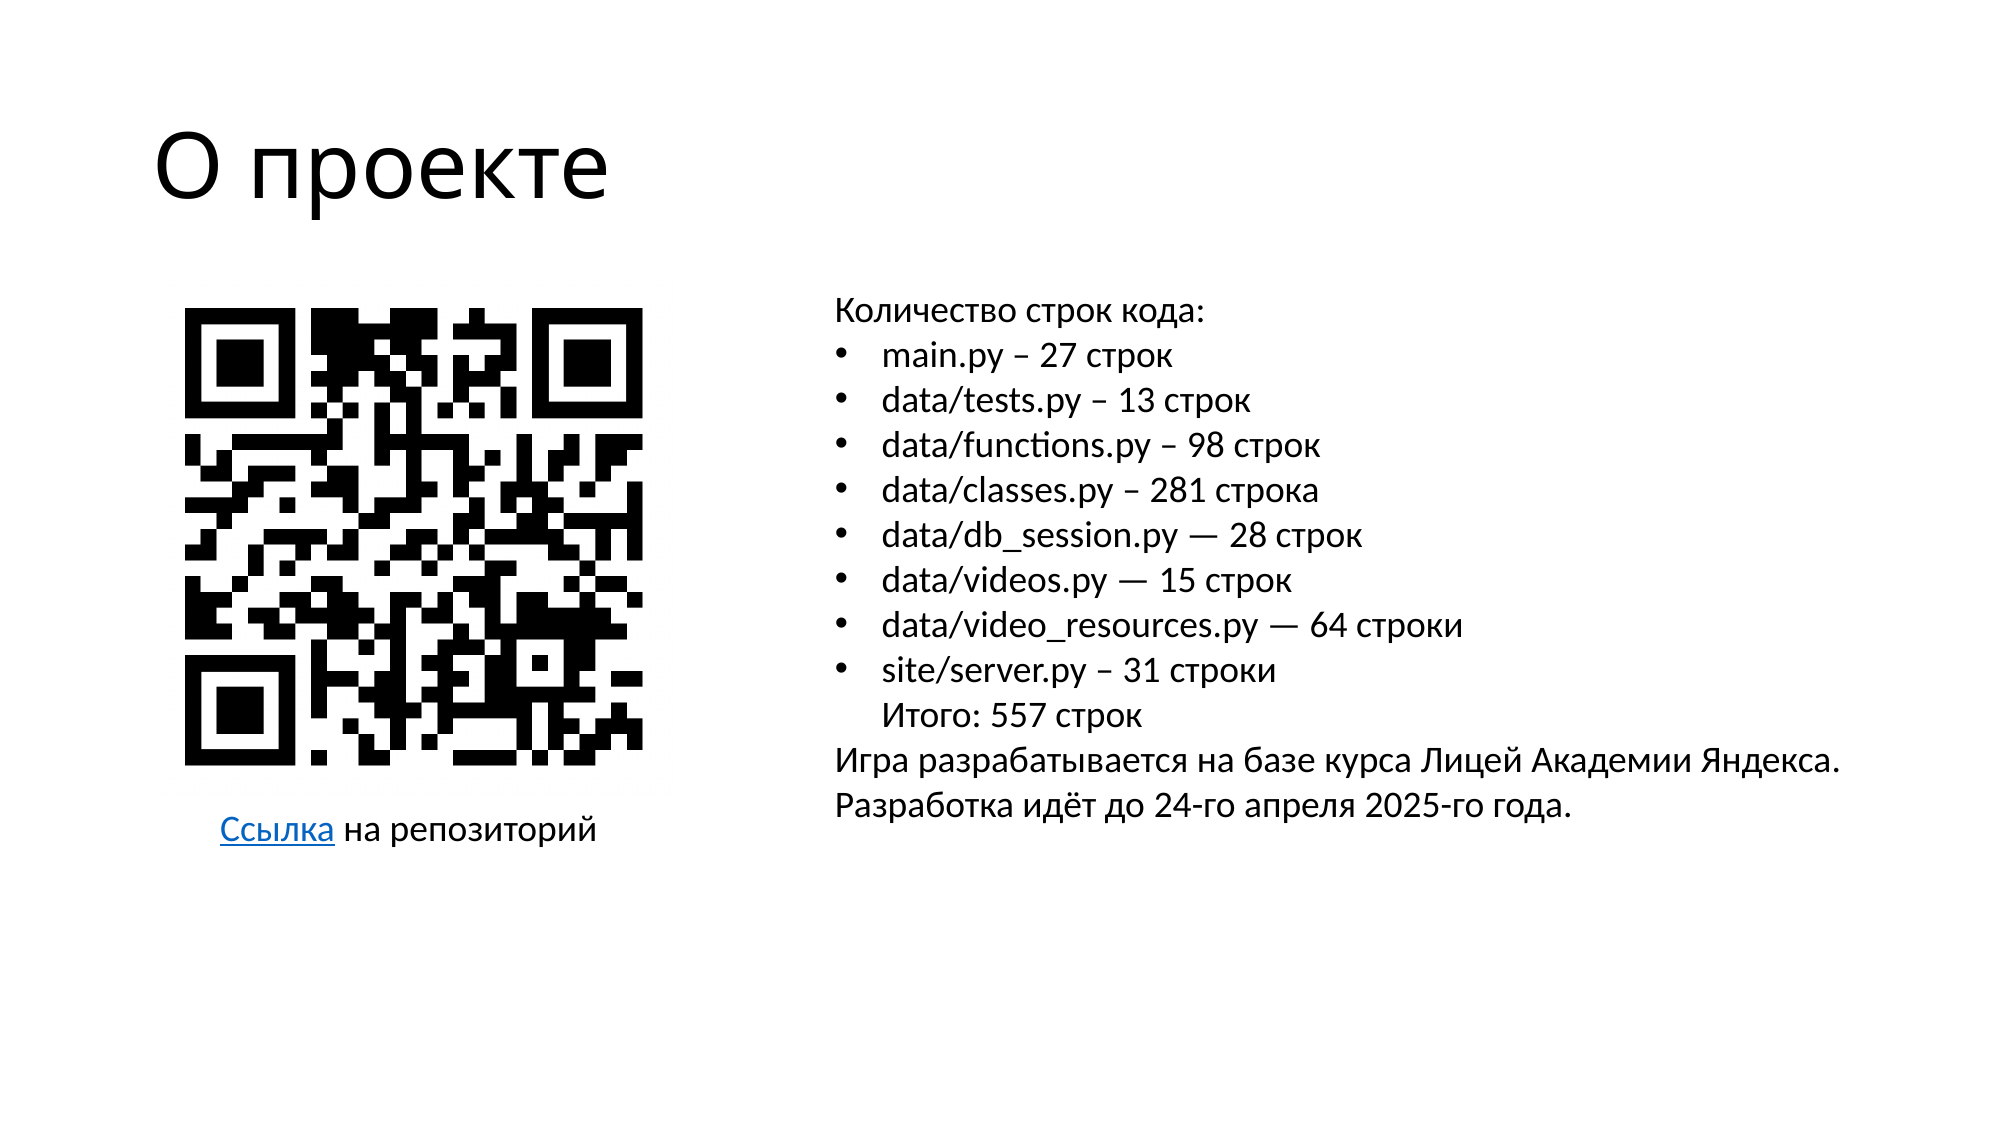

# О проекте
Количество строк кода:
main.py – 27 строк
data/tests.py – 13 строк
data/functions.py – 98 строк
data/classes.py – 281 строка
data/db_session.py — 28 строк
data/videos.py — 15 строк
data/video_resources.py — 64 строки
site/server.py – 31 строки
Итого: 557 строк
Игра разрабатывается на базе курса Лицей Академии Яндекса.
Разработка идёт до 24-го апреля 2025-го года.
Ссылка на репозиторий